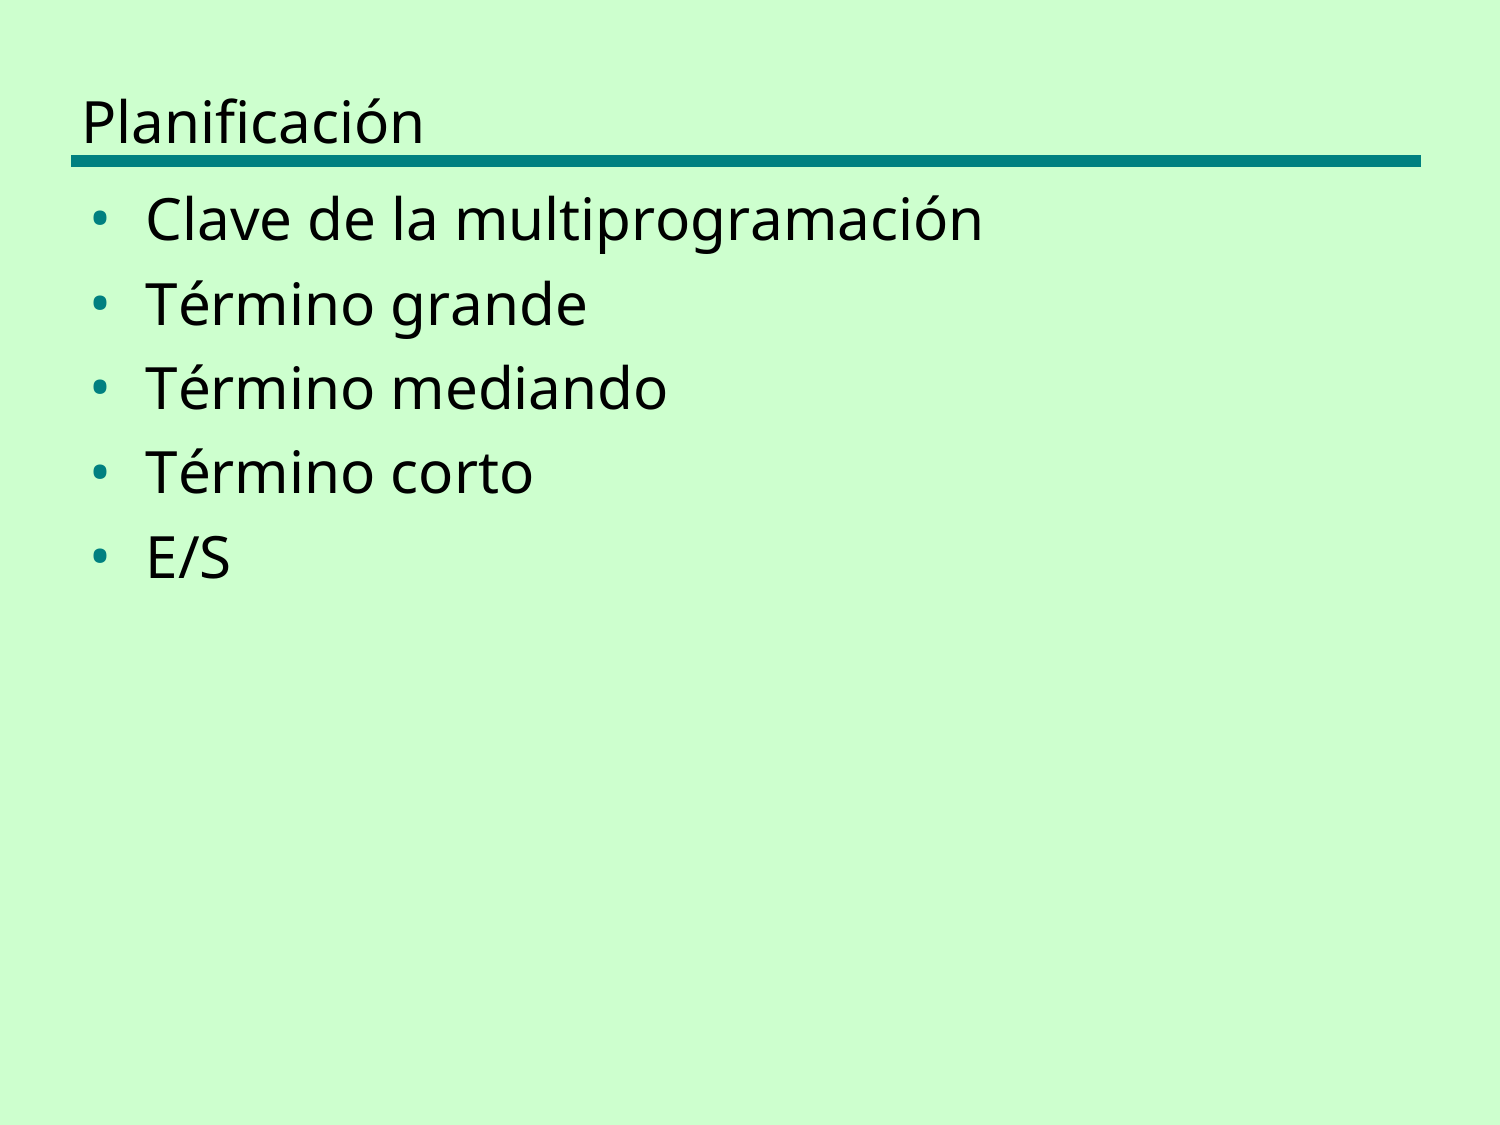

# Planificación
Clave de la multiprogramación
Término grande
Término mediando
Término corto
E/S